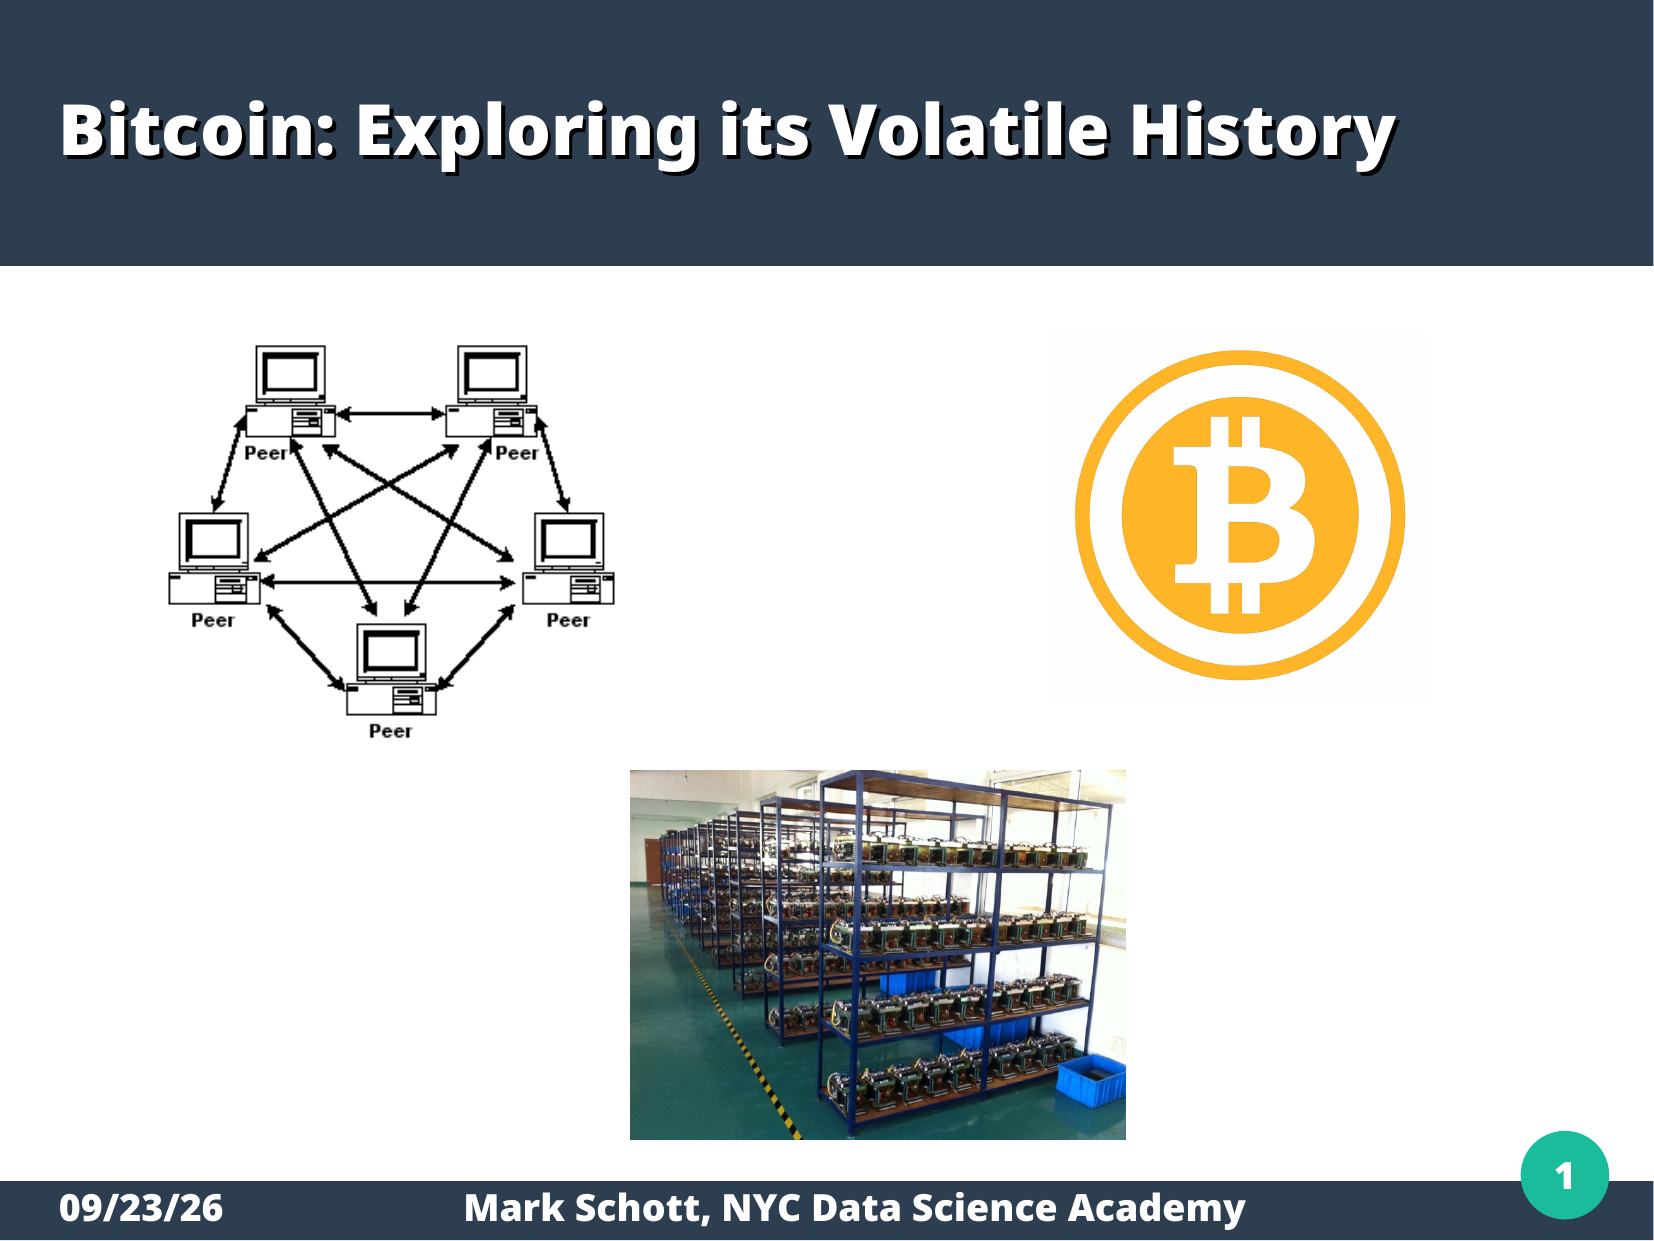

# Bitcoin: Exploring its Volatile History
1
Mark Schott, NYC Data Science Academy